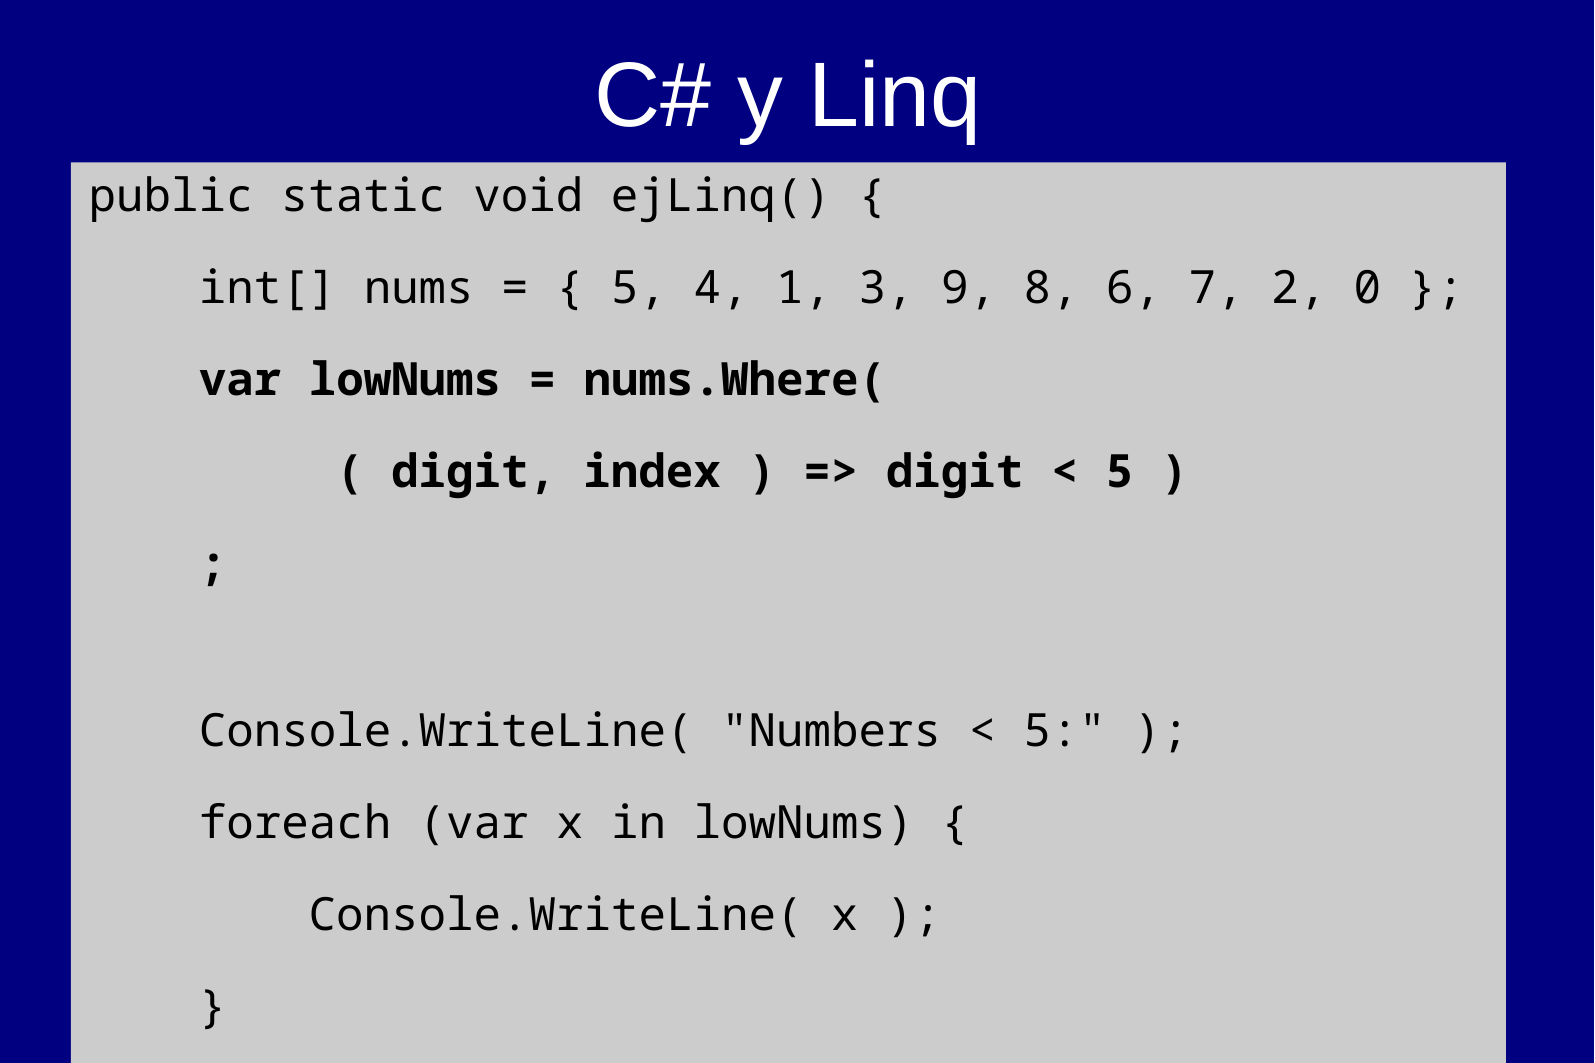

# C# y Linq
public static void ejLinq() {
 int[] nums = { 5, 4, 1, 3, 9, 8, 6, 7, 2, 0 };
 var lowNums = nums.Where(
 ( digit, index ) => digit < 5 )
 ;
 Console.WriteLine( "Numbers < 5:" );
 foreach (var x in lowNums) {
 Console.WriteLine( x );
 }
}